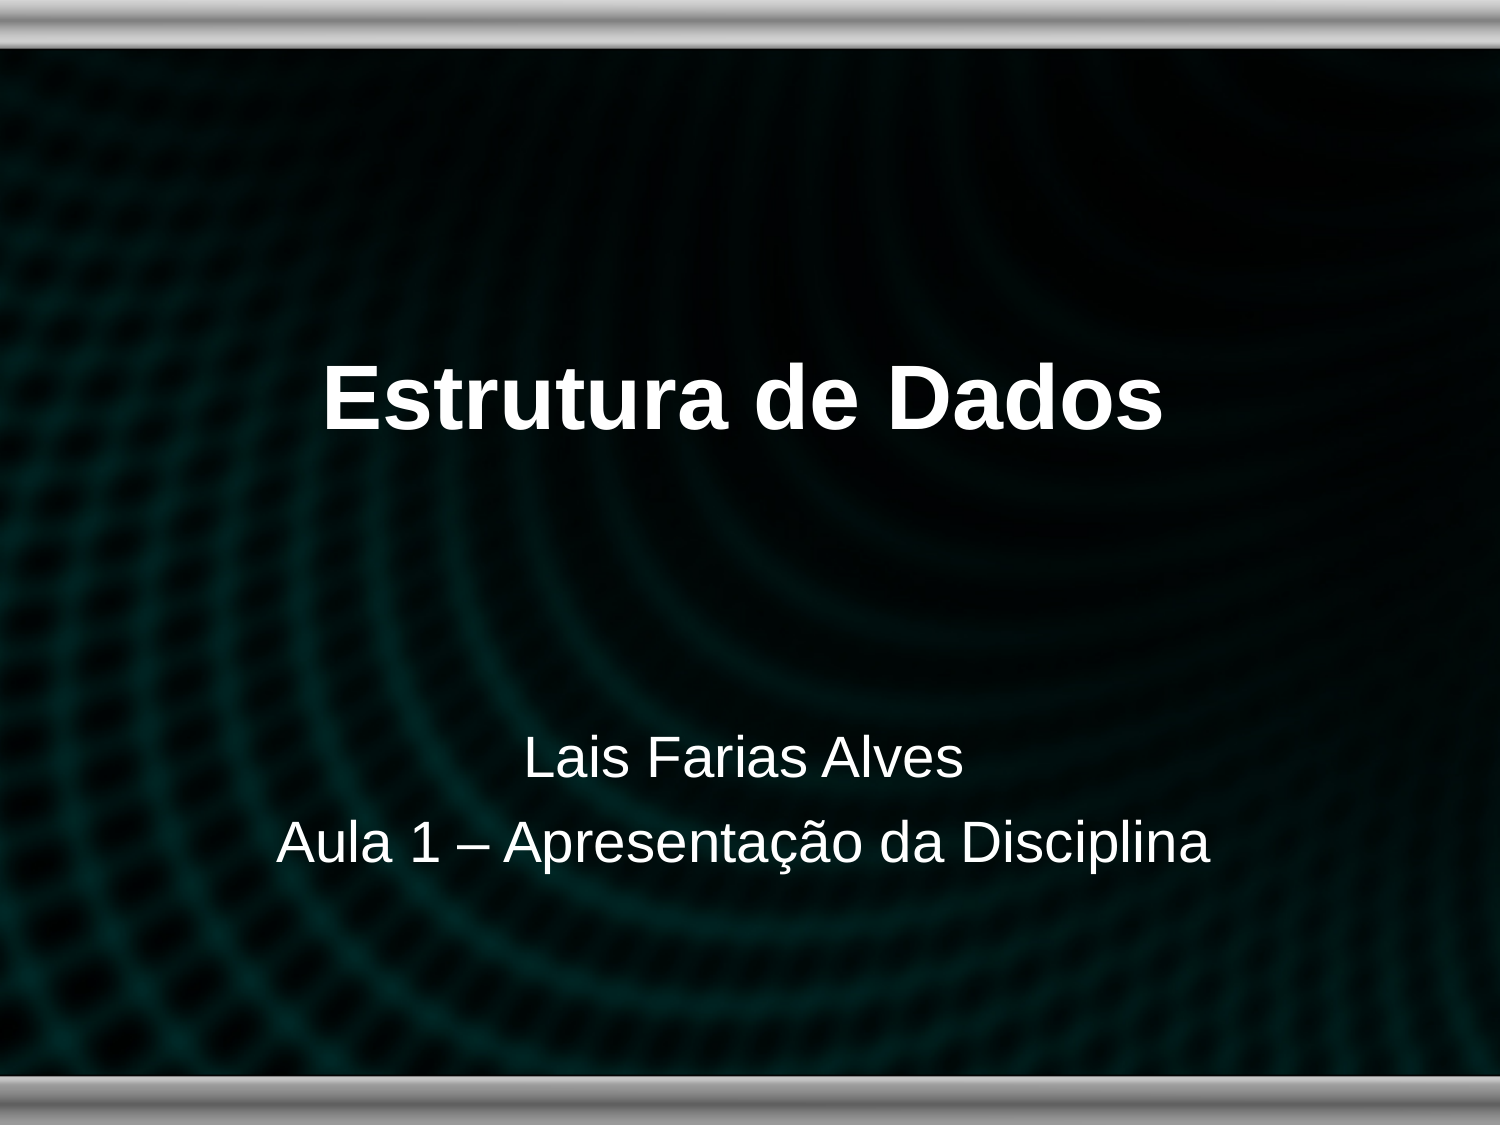

# Estrutura de Dados
Lais Farias Alves
Aula 1 – Apresentação da Disciplina